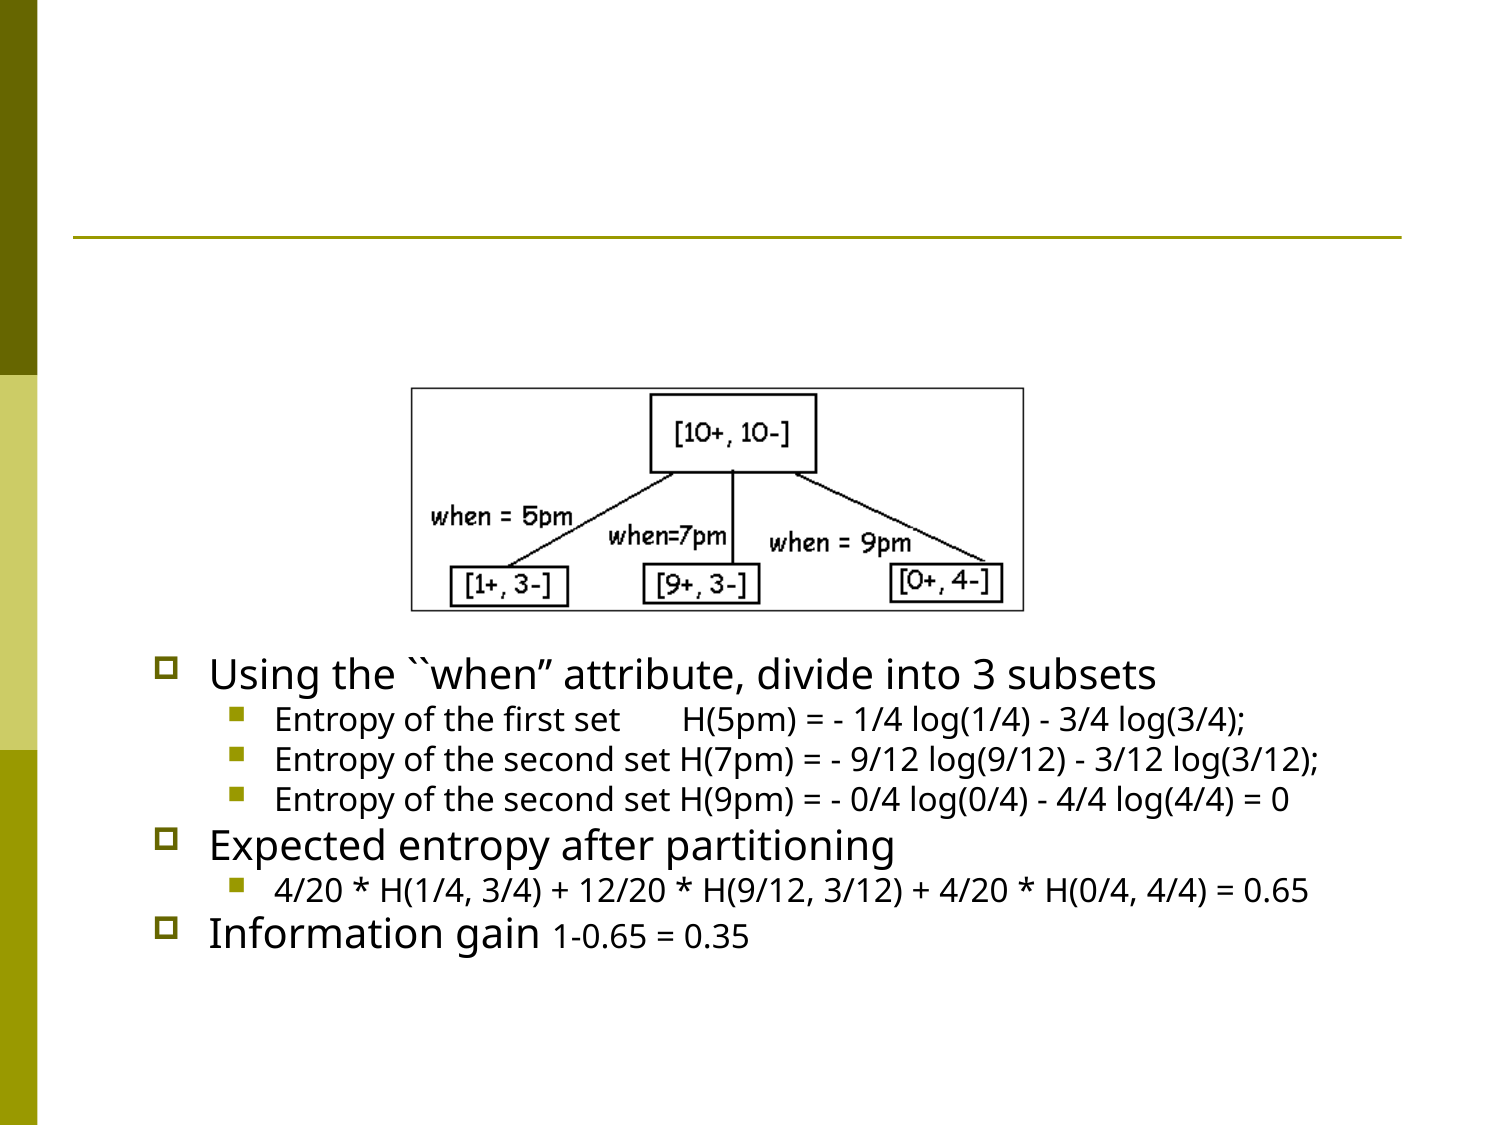

#
Using the ``when’’ attribute, divide into 3 subsets
Entropy of the first set H(5pm) = - 1/4 log(1/4) - 3/4 log(3/4);
Entropy of the second set H(7pm) = - 9/12 log(9/12) - 3/12 log(3/12);
Entropy of the second set H(9pm) = - 0/4 log(0/4) - 4/4 log(4/4) = 0
Expected entropy after partitioning
4/20 * H(1/4, 3/4) + 12/20 * H(9/12, 3/12) + 4/20 * H(0/4, 4/4) = 0.65
Information gain 1-0.65 = 0.35